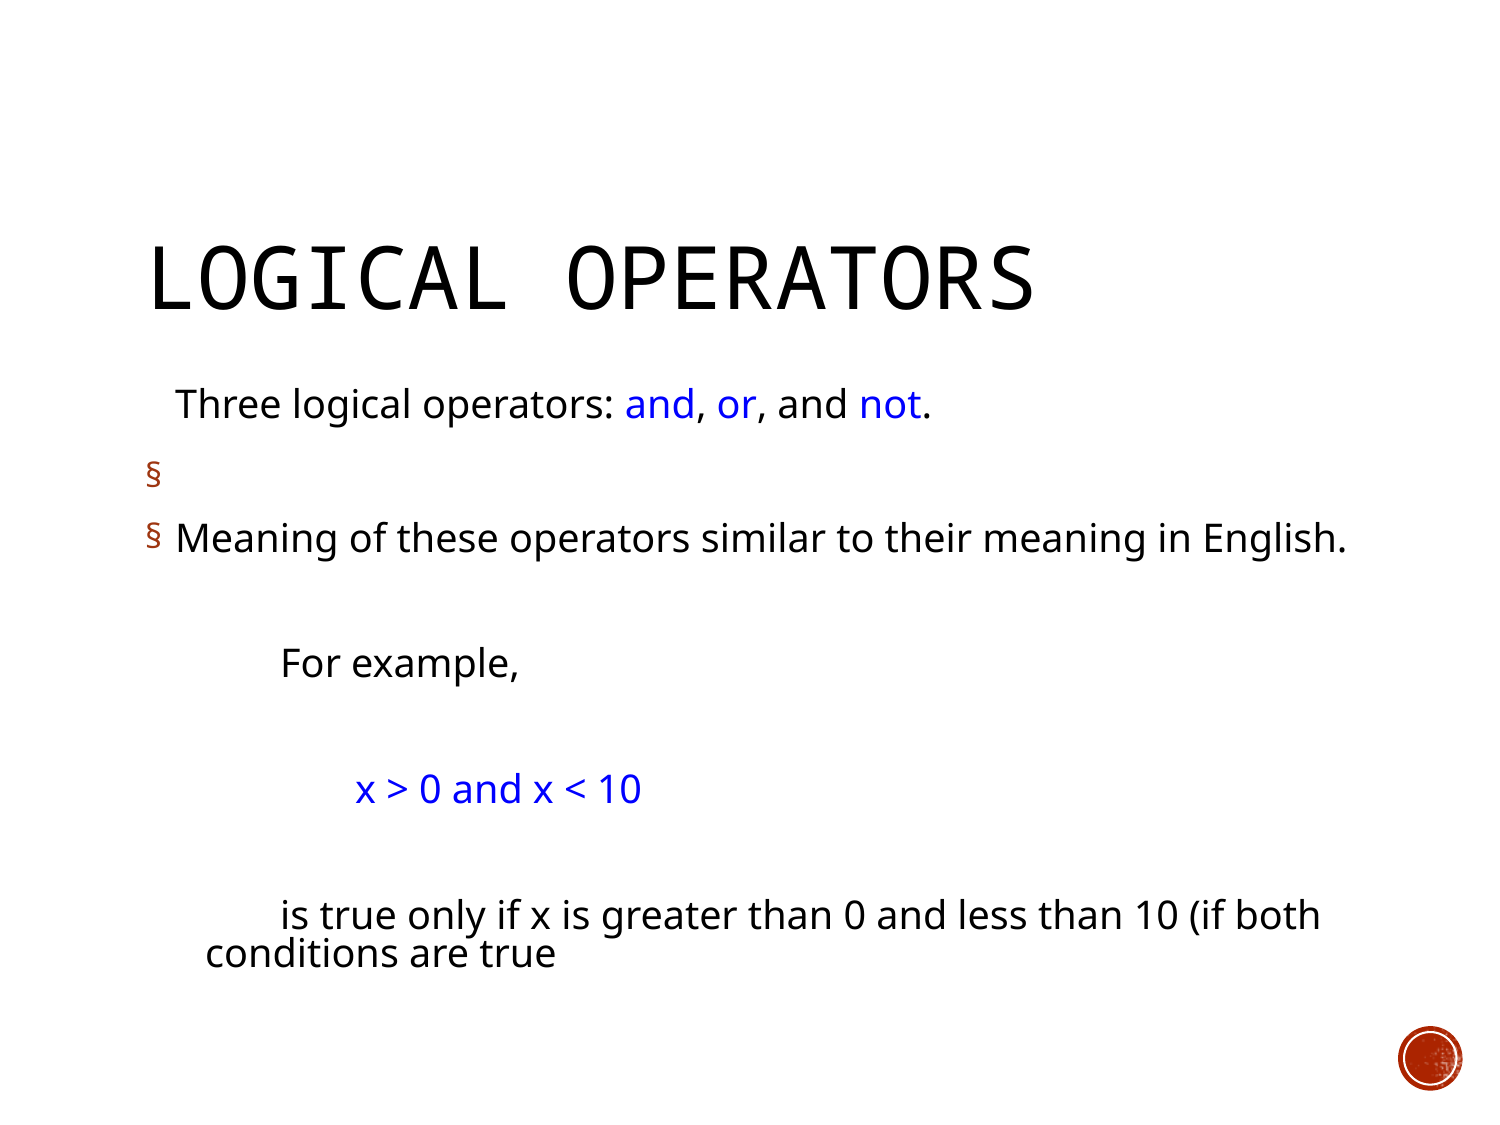

# Logical Operators
Three logical operators: and, or, and not.
Meaning of these operators similar to their meaning in English.
	For example,
		x > 0 and x < 10
	is true only if x is greater than 0 and less than 10 (if both conditions are true